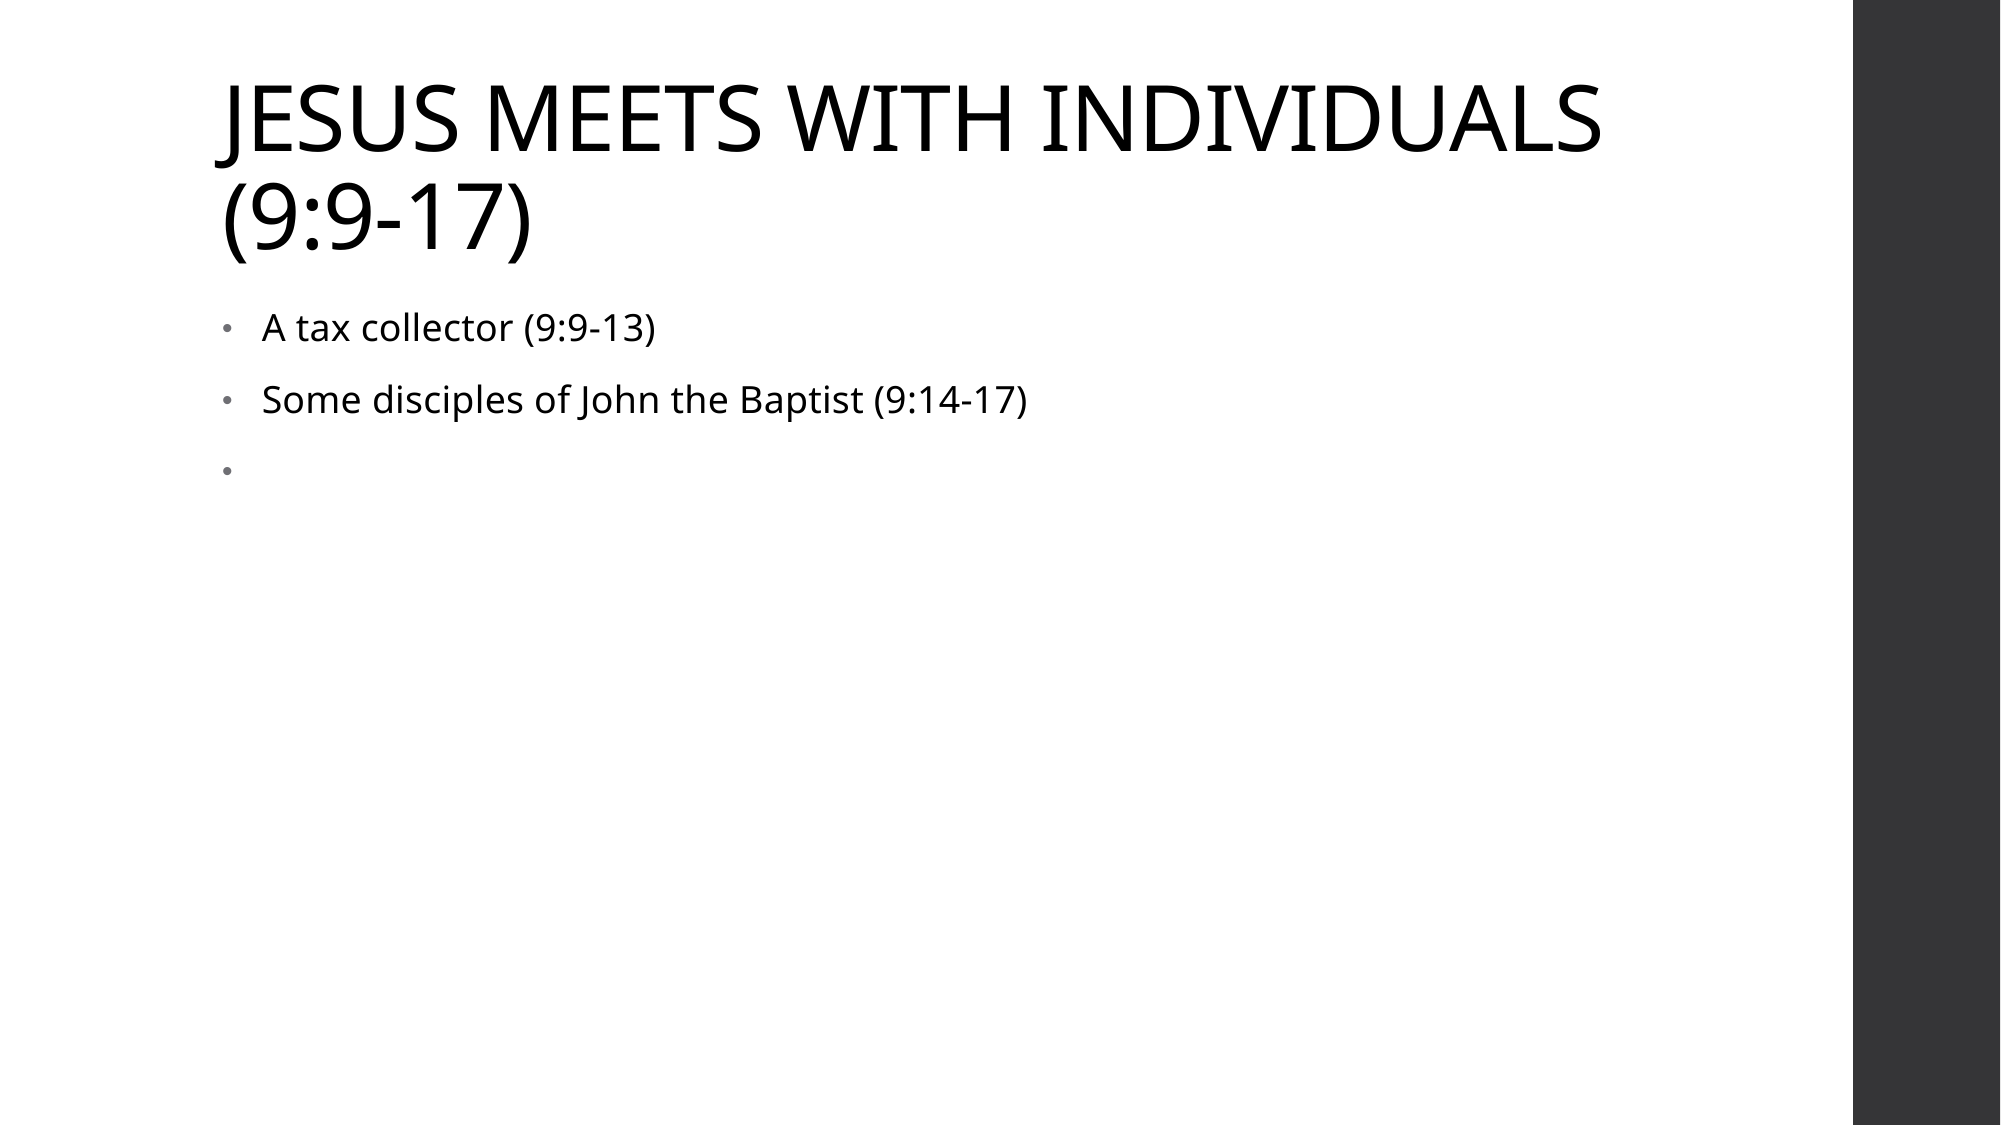

# JESUS MEETS WITH INDIVIDUALS (9:9-17)
 A tax collector (9:9-13)
 Some disciples of John the Baptist (9:14-17)